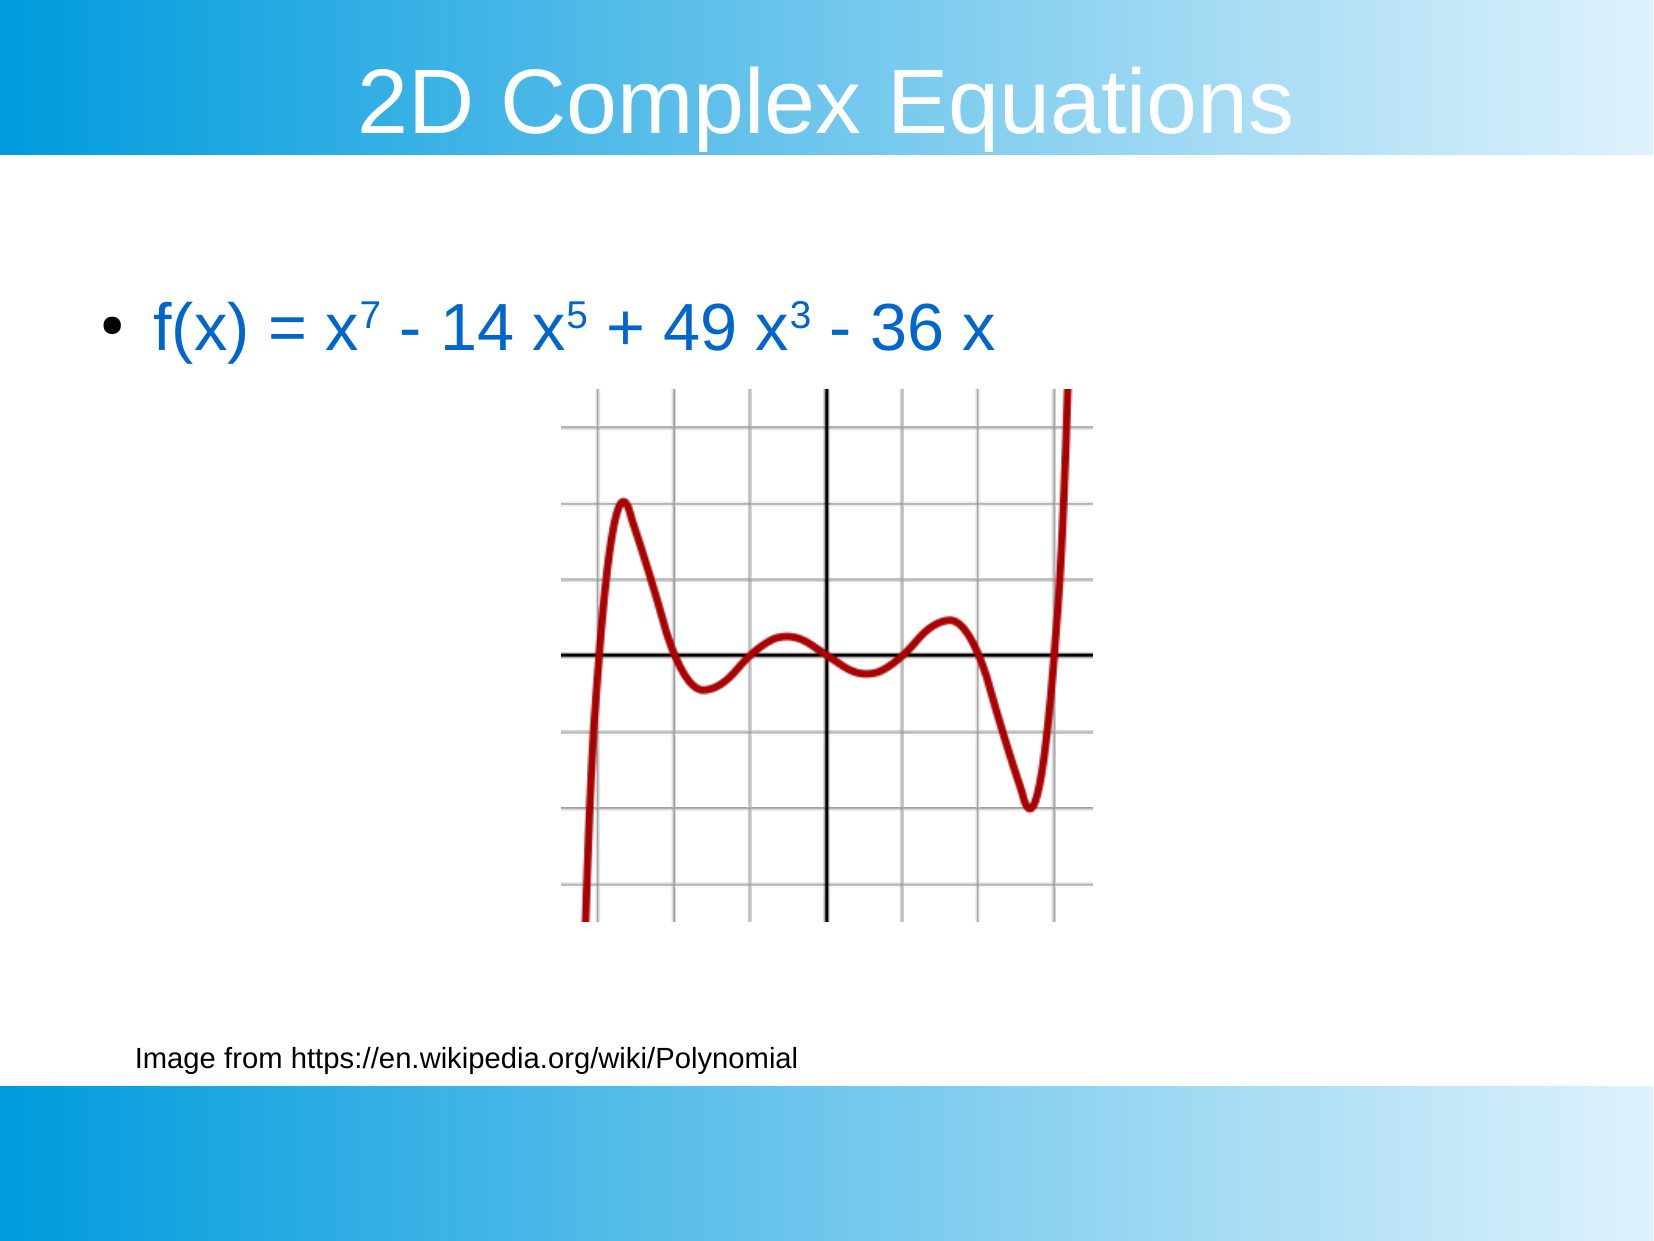

# 2D Complex Equations
f(x) = x7 - 14 x5 + 49 x3 - 36 x
Image from https://en.wikipedia.org/wiki/Polynomial